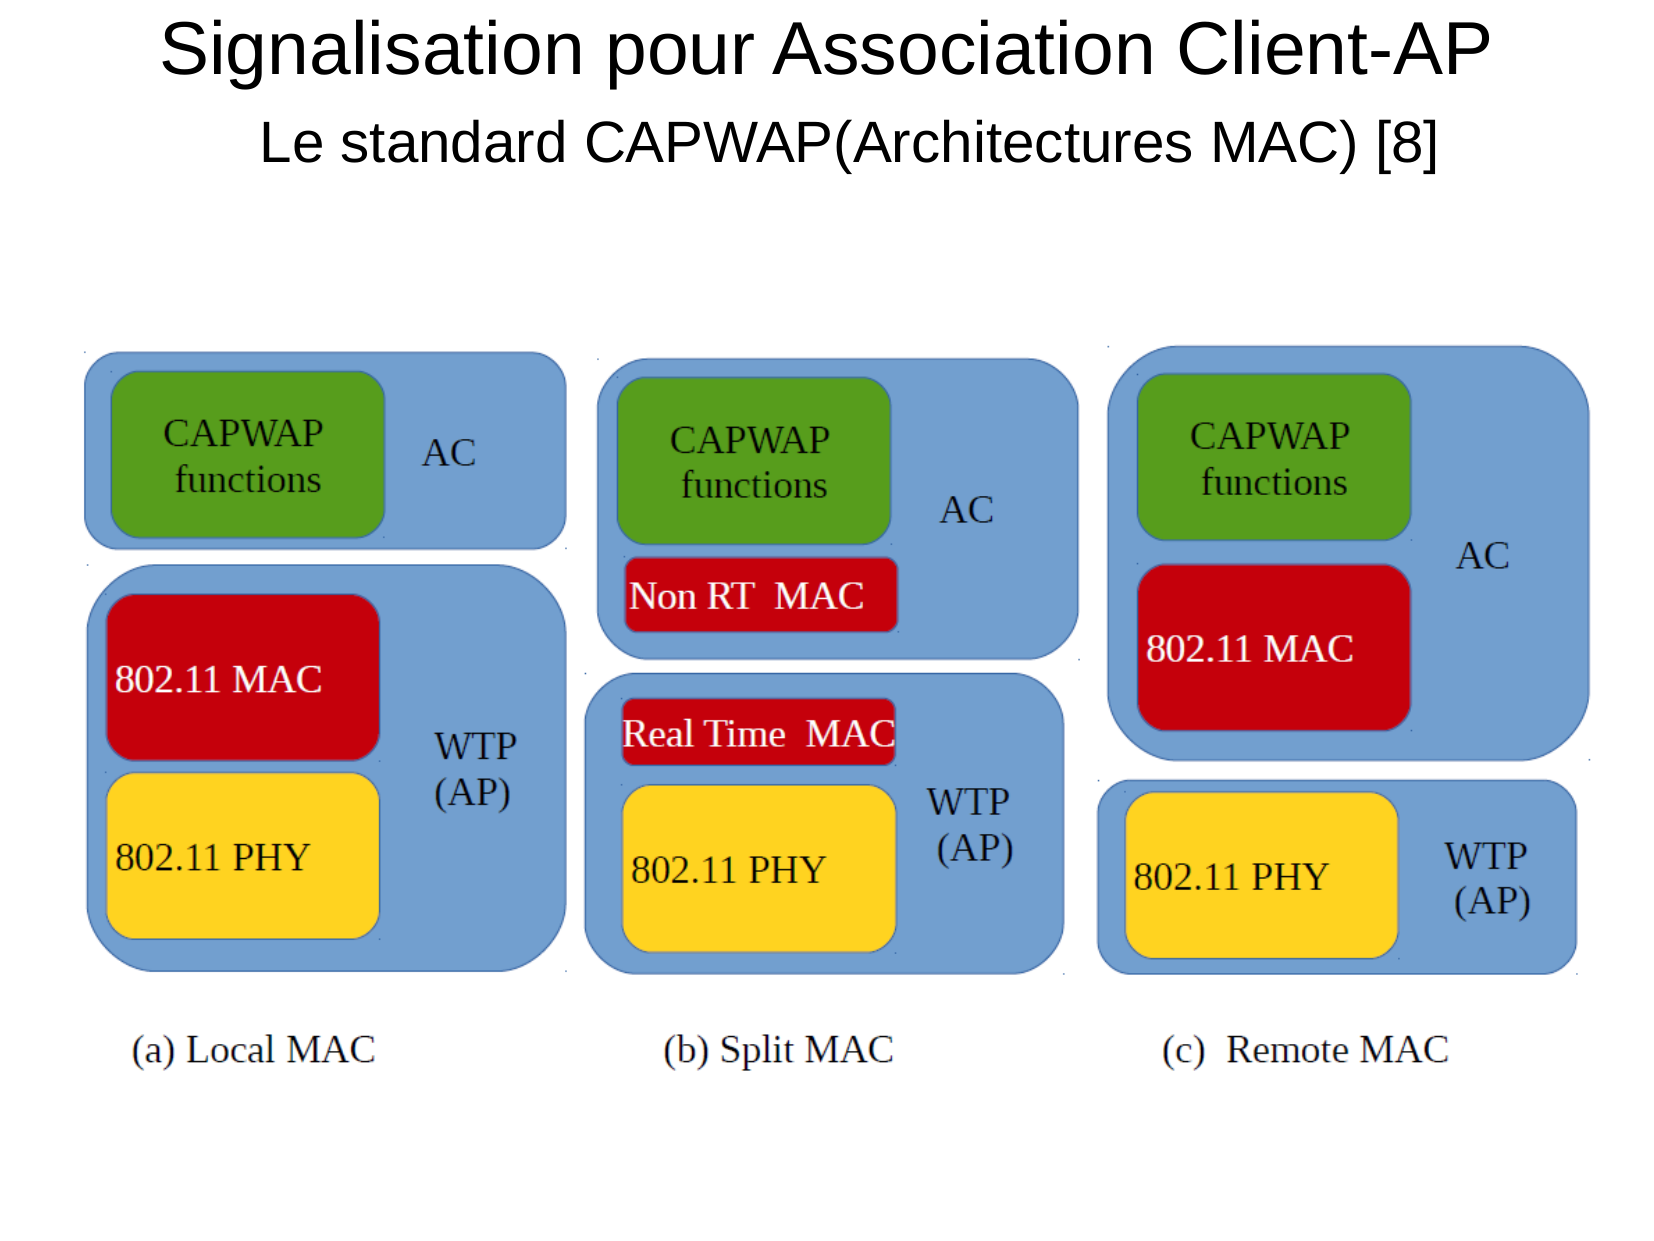

Signalisation pour Association Client-AP
# Le standard CAPWAP(Architectures MAC) [8]